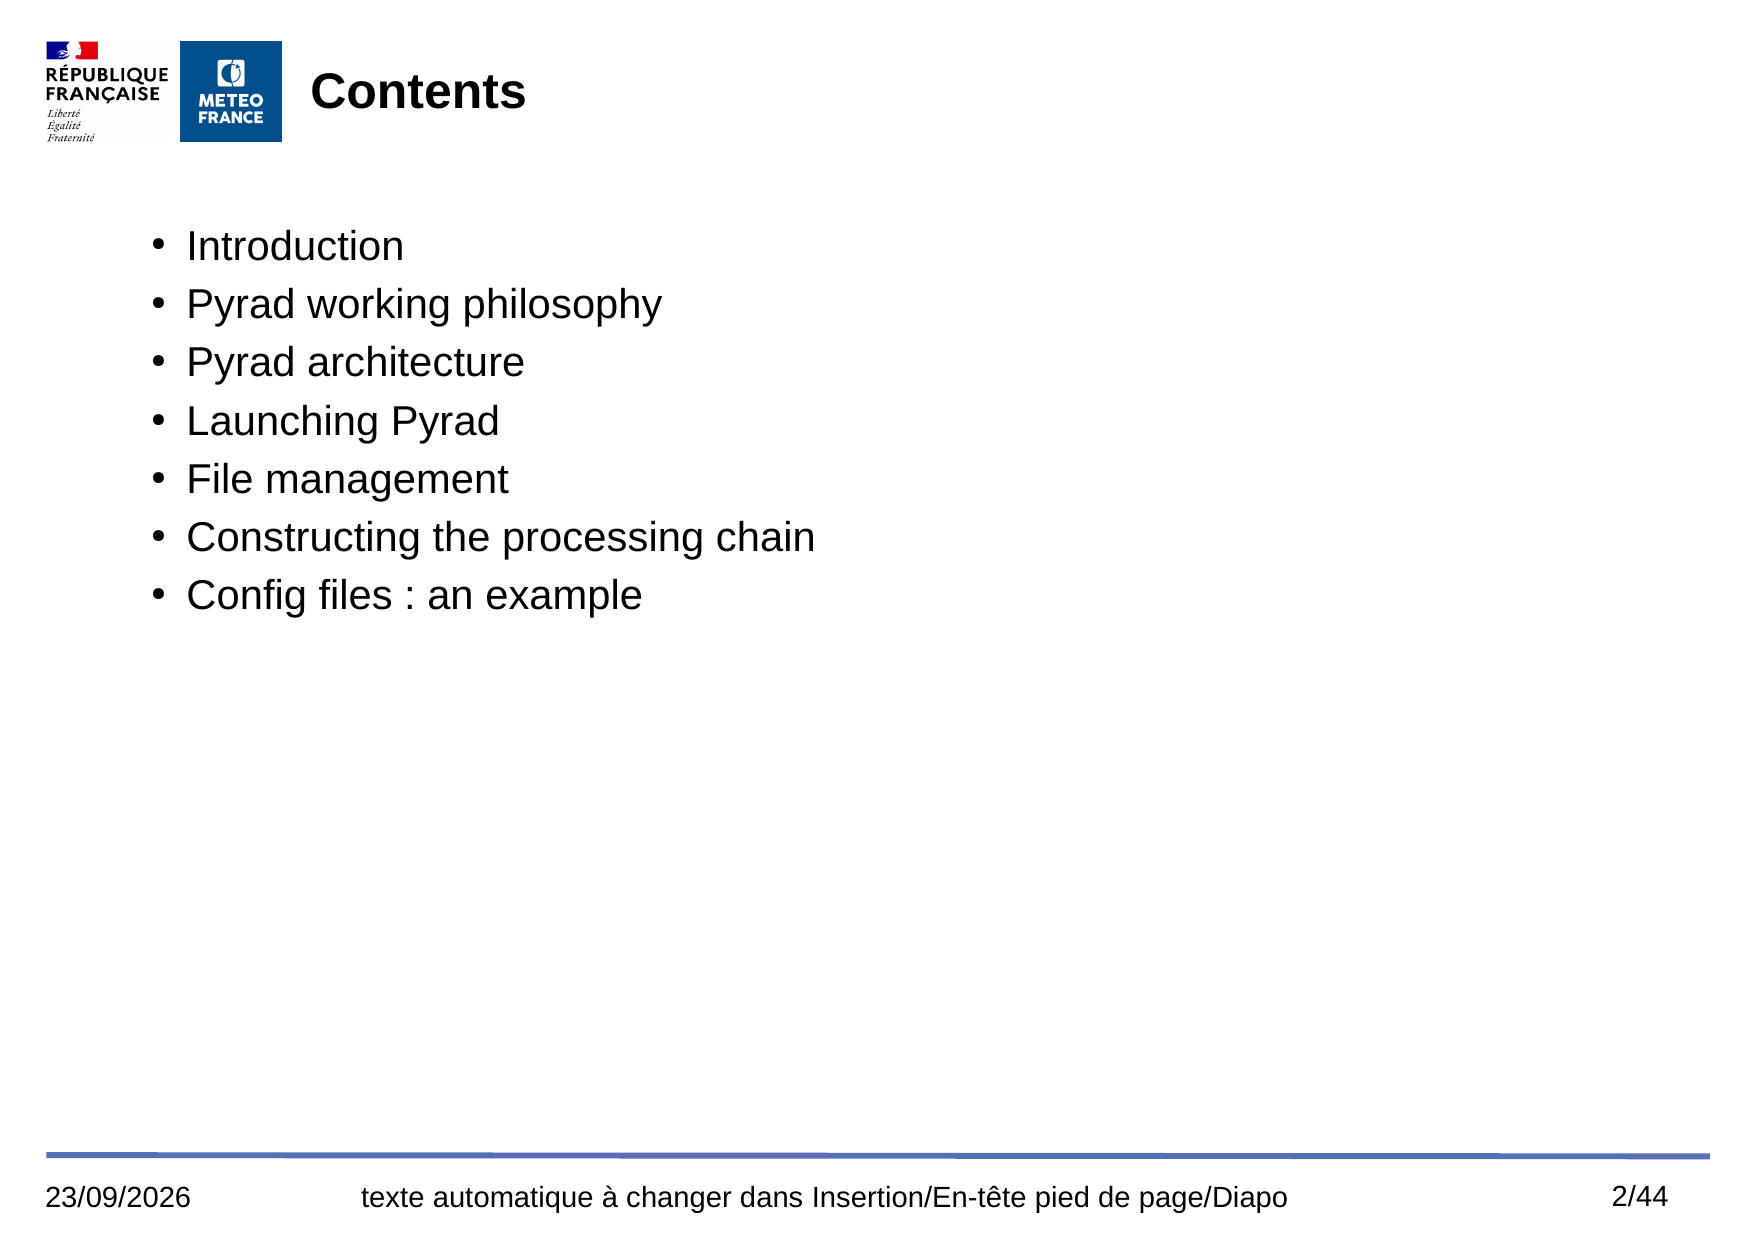

# Contents
Introduction
Pyrad working philosophy
Pyrad architecture
Launching Pyrad
File management
Constructing the processing chain
Config files : an example
2
texte automatique à changer dans Insertion/En-tête pied de page/Diapo